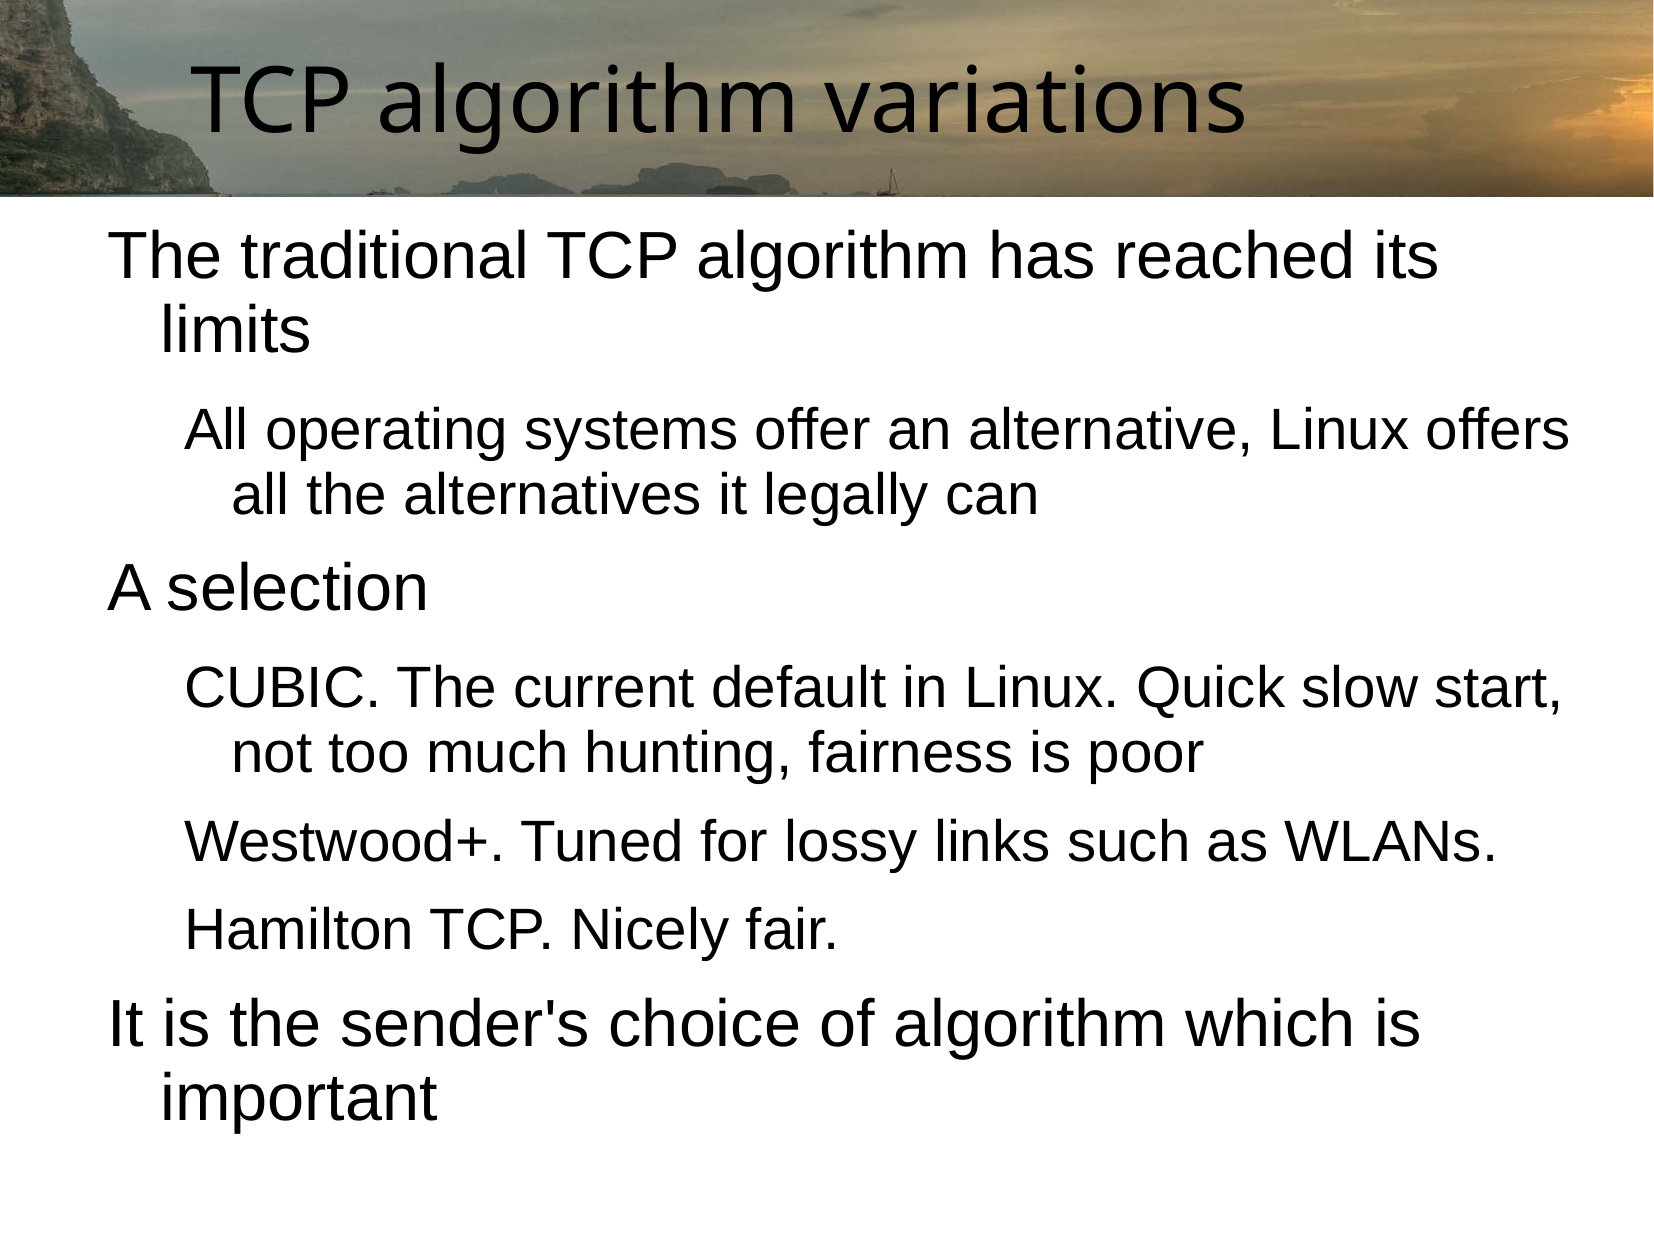

# TCP algorithm variations
The traditional TCP algorithm has reached its limits
All operating systems offer an alternative, Linux offers all the alternatives it legally can
A selection
CUBIC. The current default in Linux. Quick slow start, not too much hunting, fairness is poor
Westwood+. Tuned for lossy links such as WLANs.
Hamilton TCP. Nicely fair.
It is the sender's choice of algorithm which is important